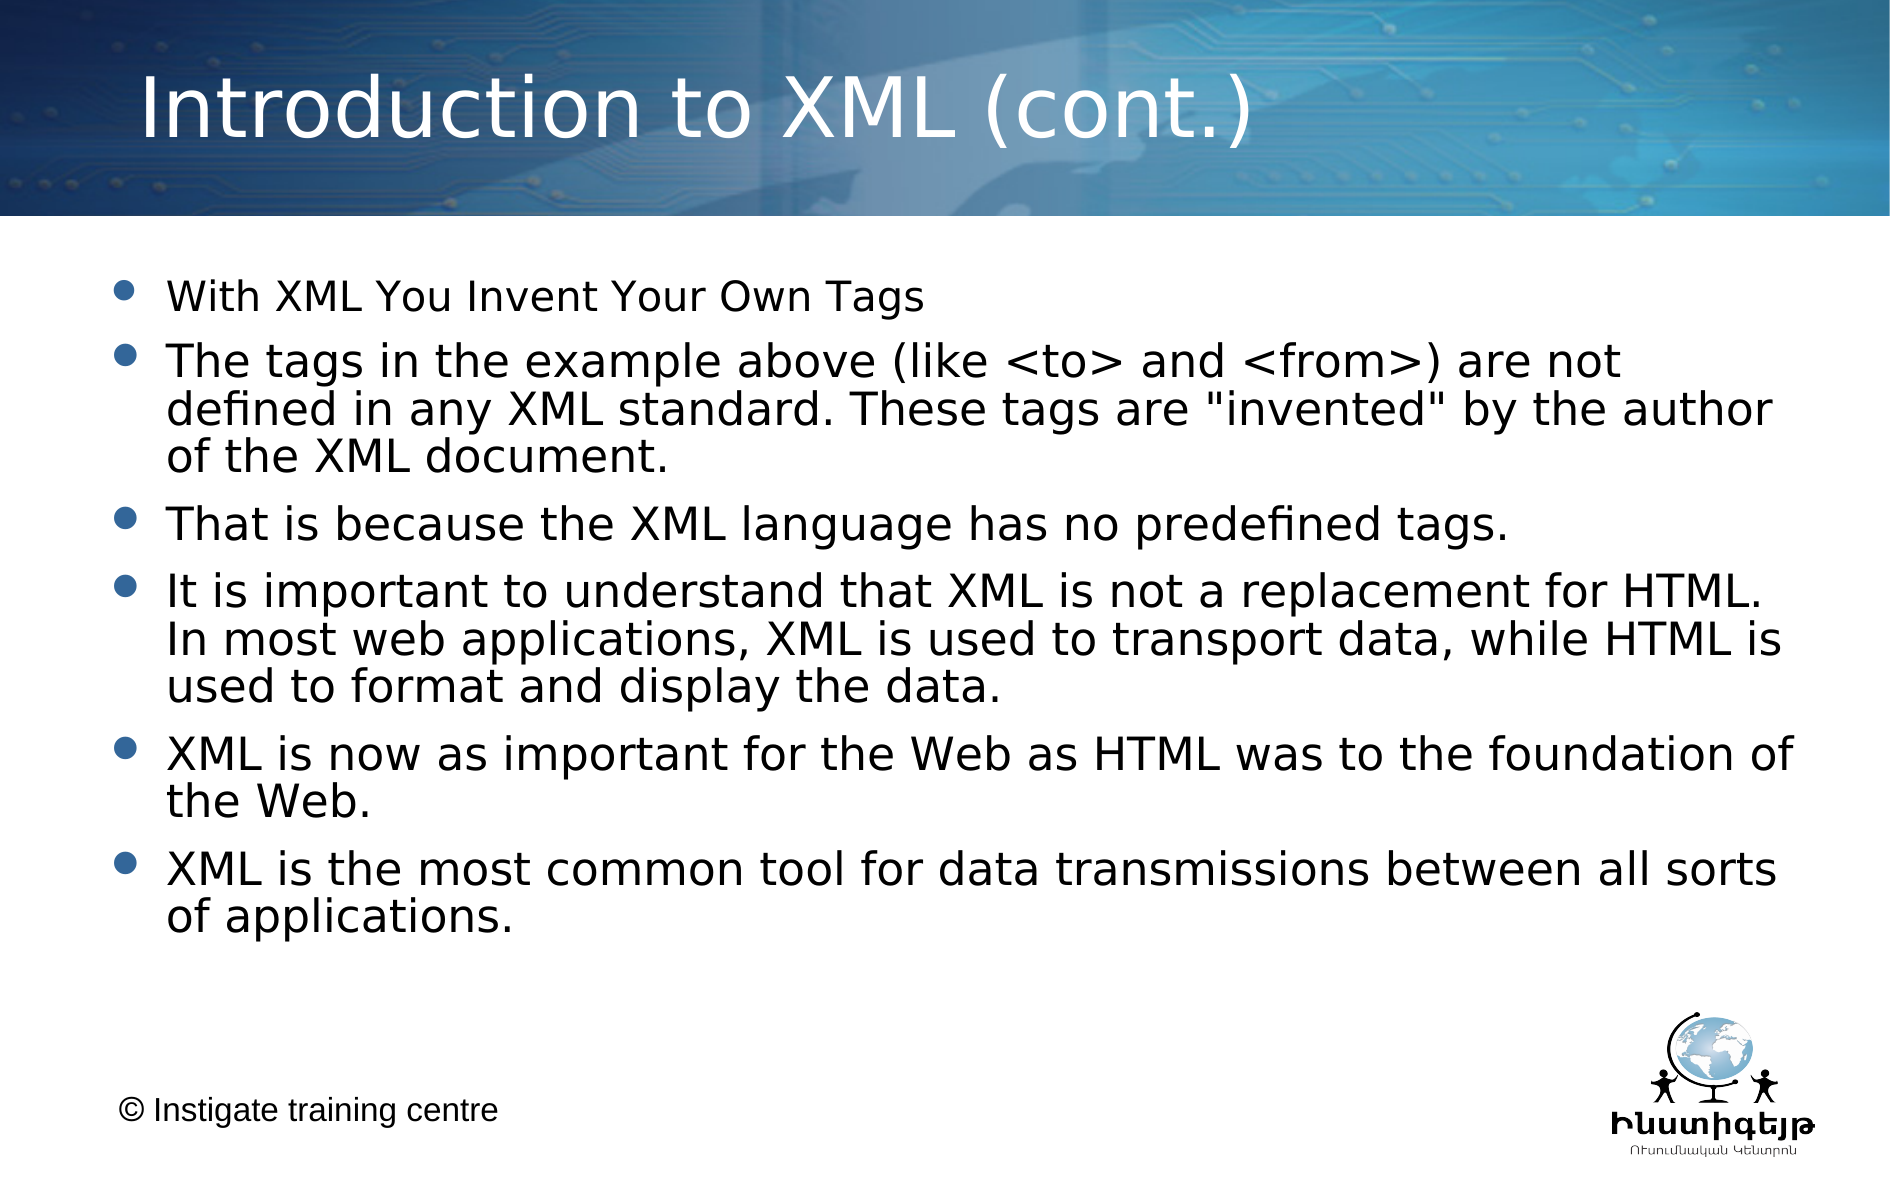

Introduction to XML (cont.)
# With XML You Invent Your Own Tags
The tags in the example above (like <to> and <from>) are not defined in any XML standard. These tags are "invented" by the author of the XML document.
That is because the XML language has no predefined tags.
It is important to understand that XML is not a replacement for HTML. In most web applications, XML is used to transport data, while HTML is used to format and display the data.
XML is now as important for the Web as HTML was to the foundation of the Web.
XML is the most common tool for data transmissions between all sorts of applications.